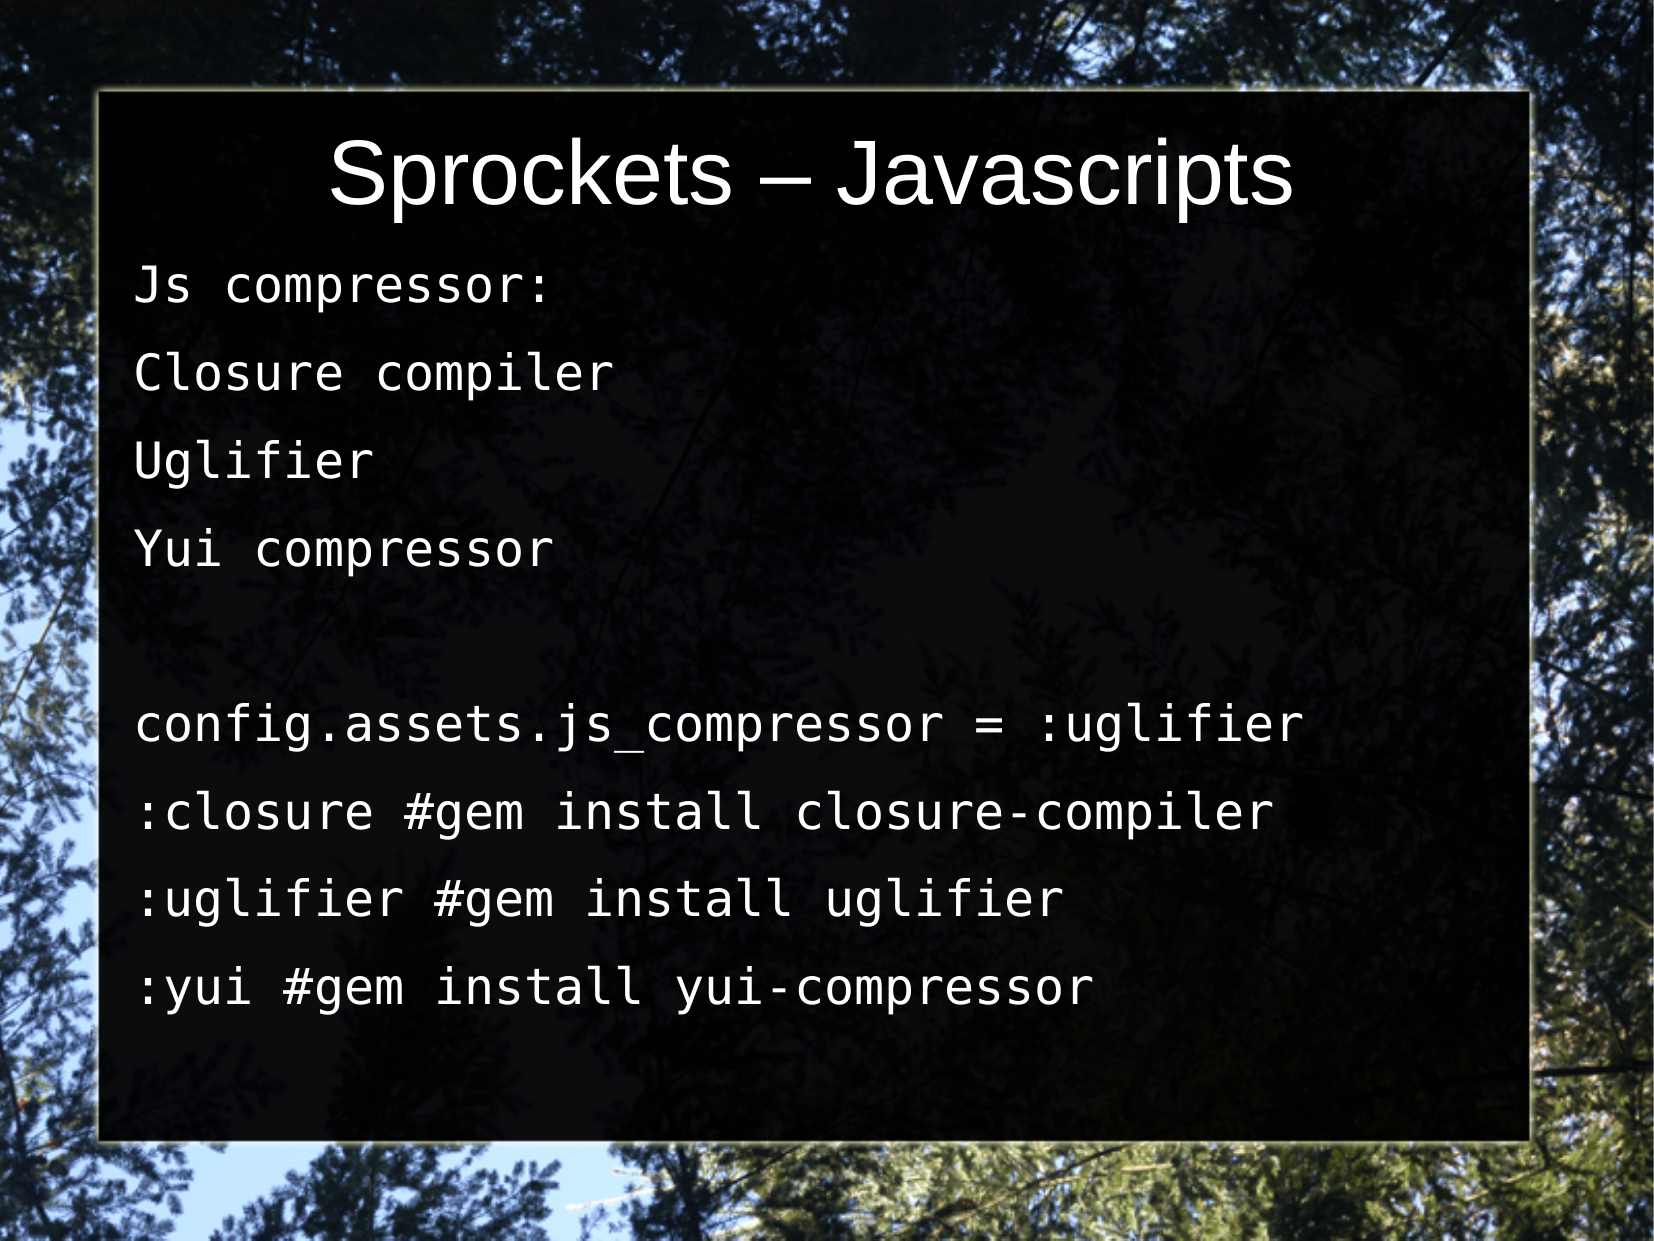

# Sprockets – Javascripts
Js compressor:
Closure compiler
Uglifier
Yui compressor
config.assets.js_compressor = :uglifier
:closure #gem install closure-compiler
:uglifier #gem install uglifier
:yui #gem install yui-compressor